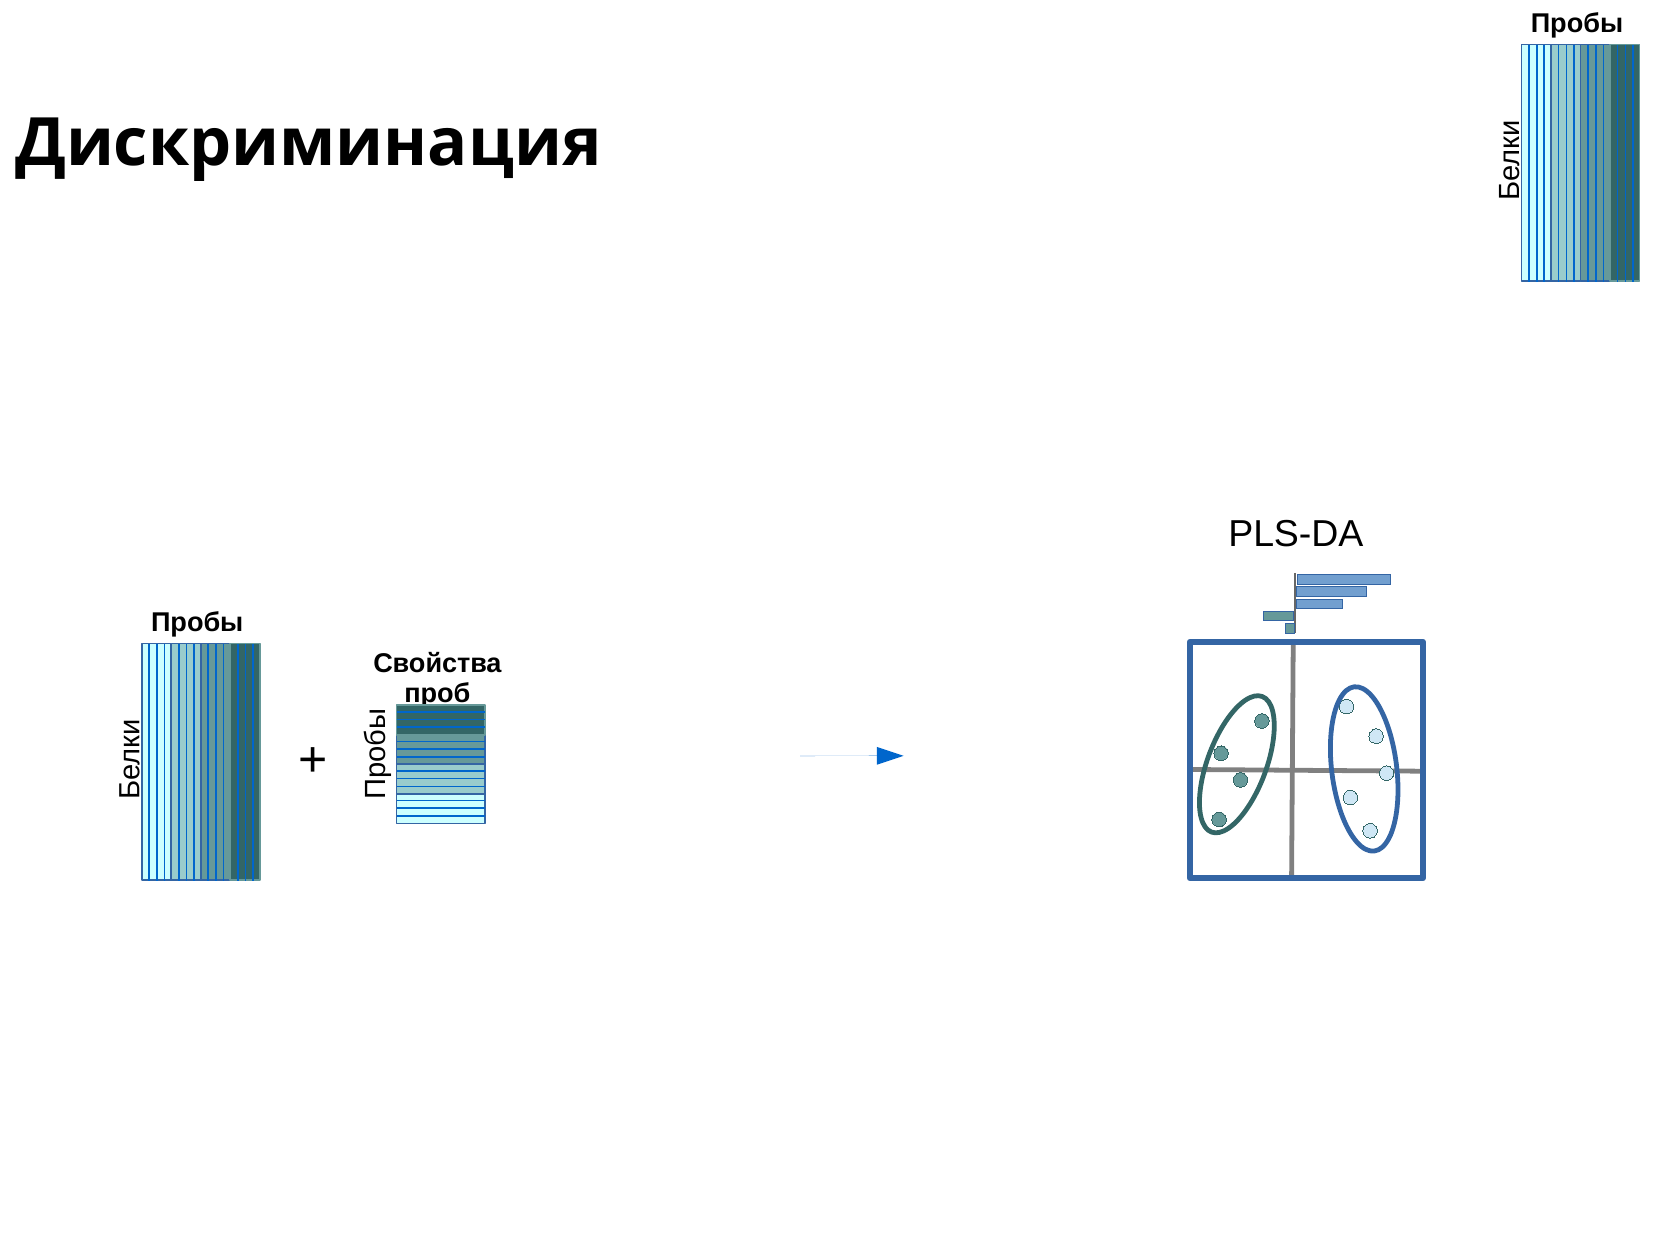

Пробы
Белки
# Дискриминация
PLS-DA
Пробы
Белки
Свойства проб
+
Пробы